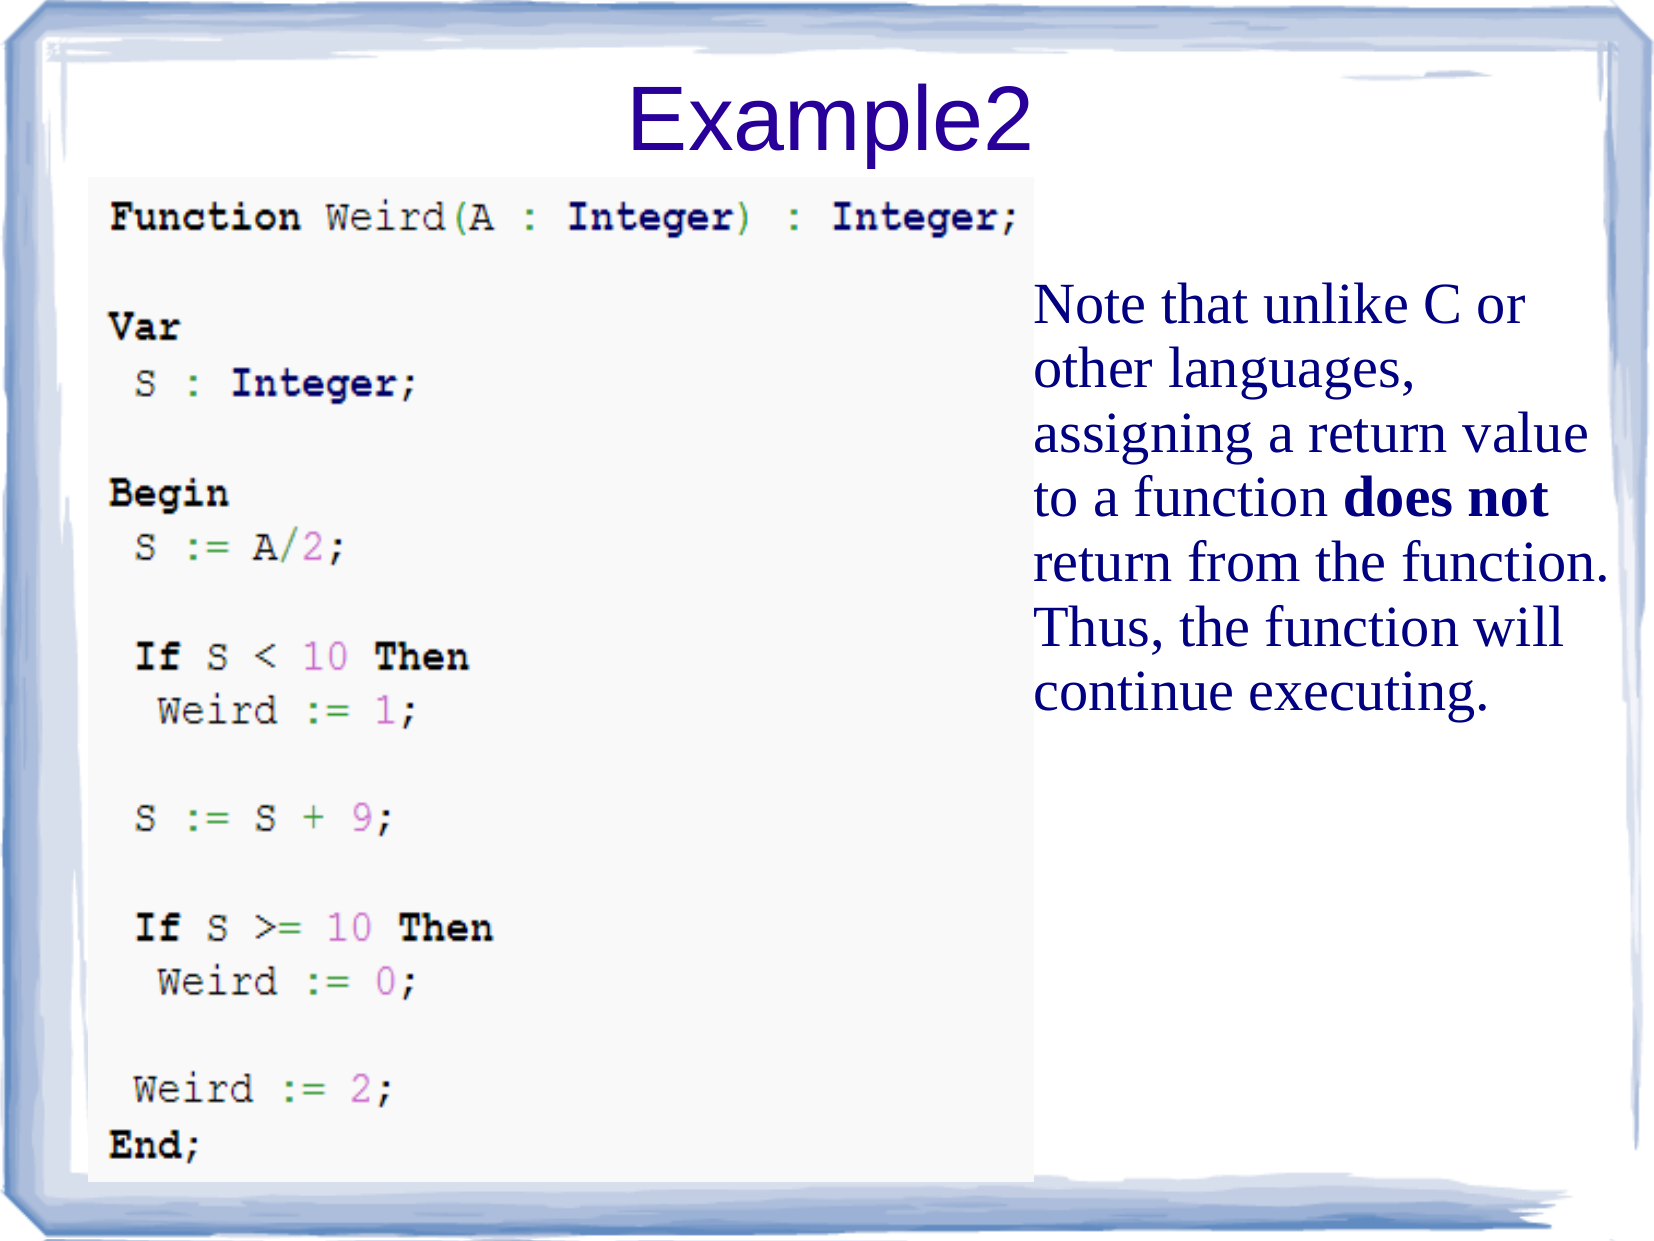

# Example2
Note that unlike C or other languages, assigning a return value to a function does not return from the function. Thus, the function will continue executing.